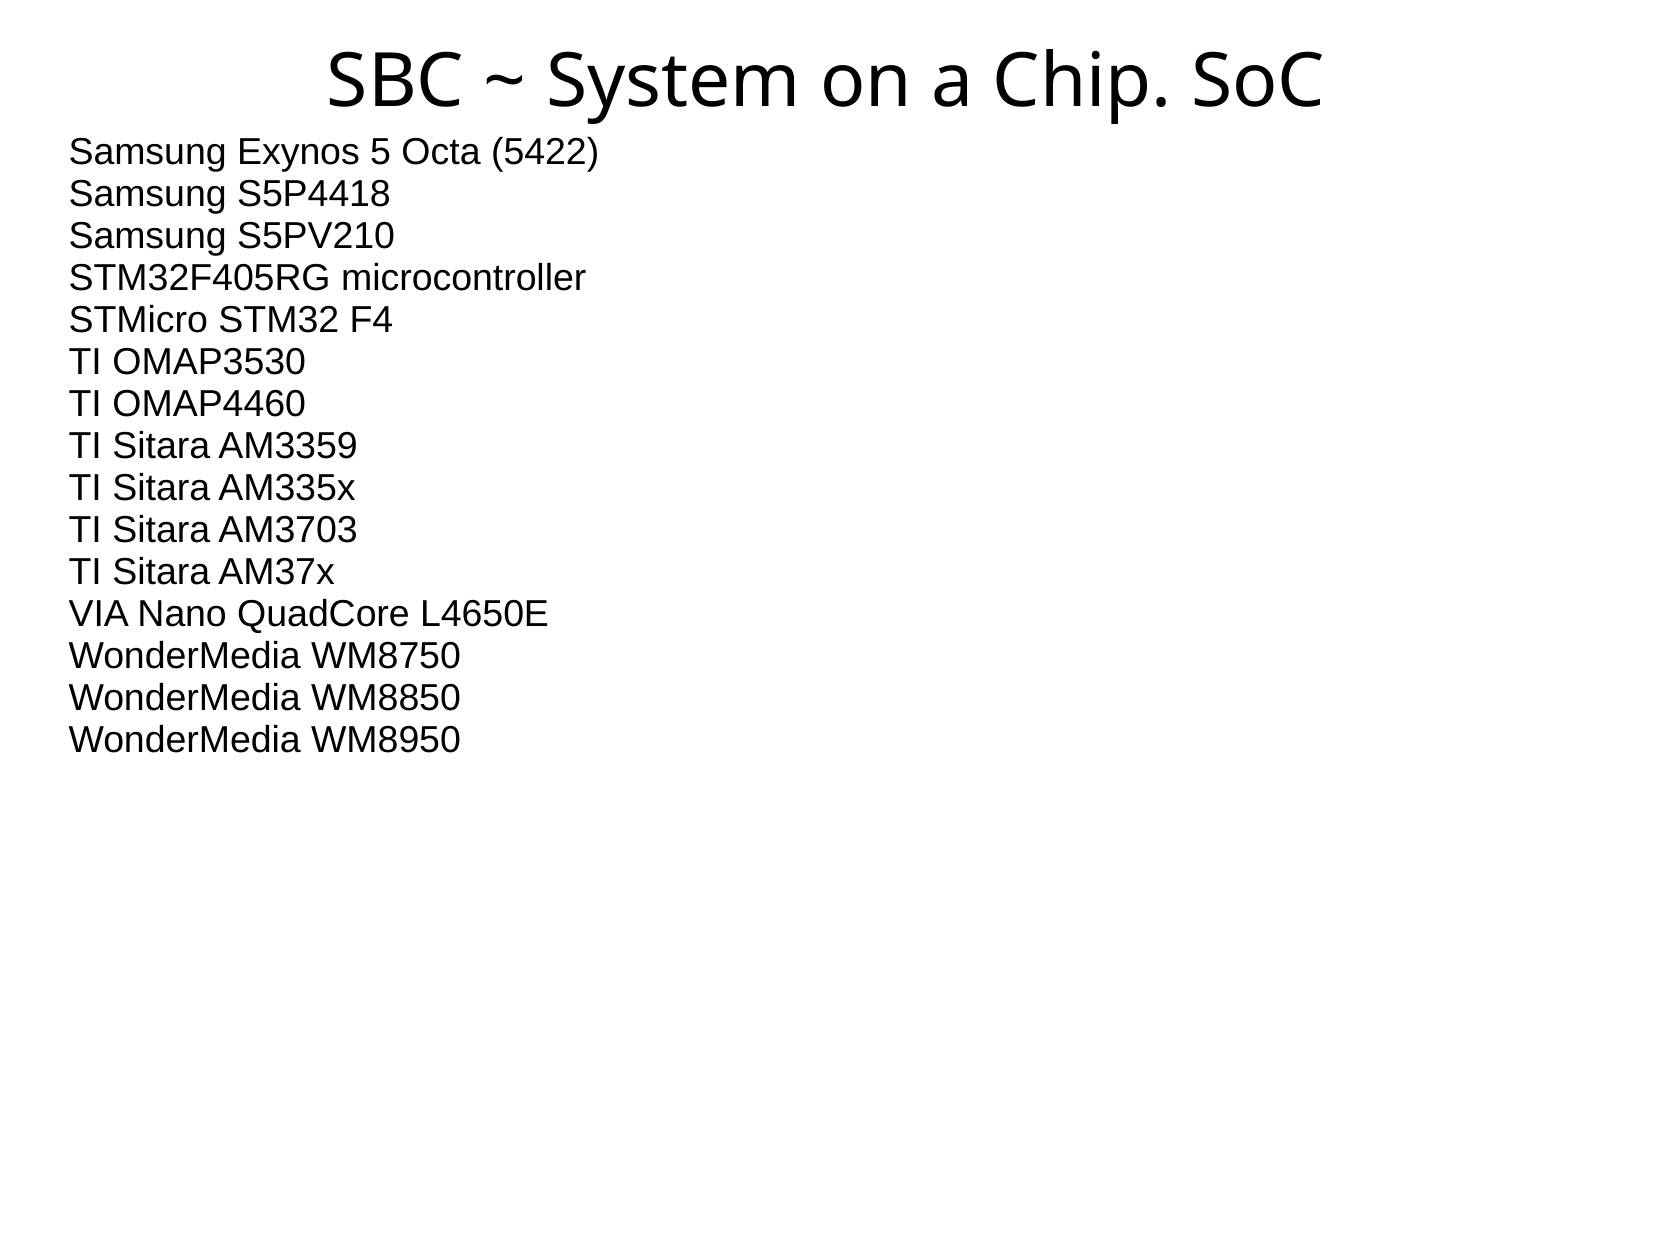

# SBC ~ System on a Chip. SoC
Samsung Exynos 5 Octa (5422)
Samsung S5P4418
Samsung S5PV210
STM32F405RG microcontroller
STMicro STM32 F4
TI OMAP3530
TI OMAP4460
TI Sitara AM3359
TI Sitara AM335x
TI Sitara AM3703
TI Sitara AM37x
VIA Nano QuadCore L4650E
WonderMedia WM8750
WonderMedia WM8850
WonderMedia WM8950